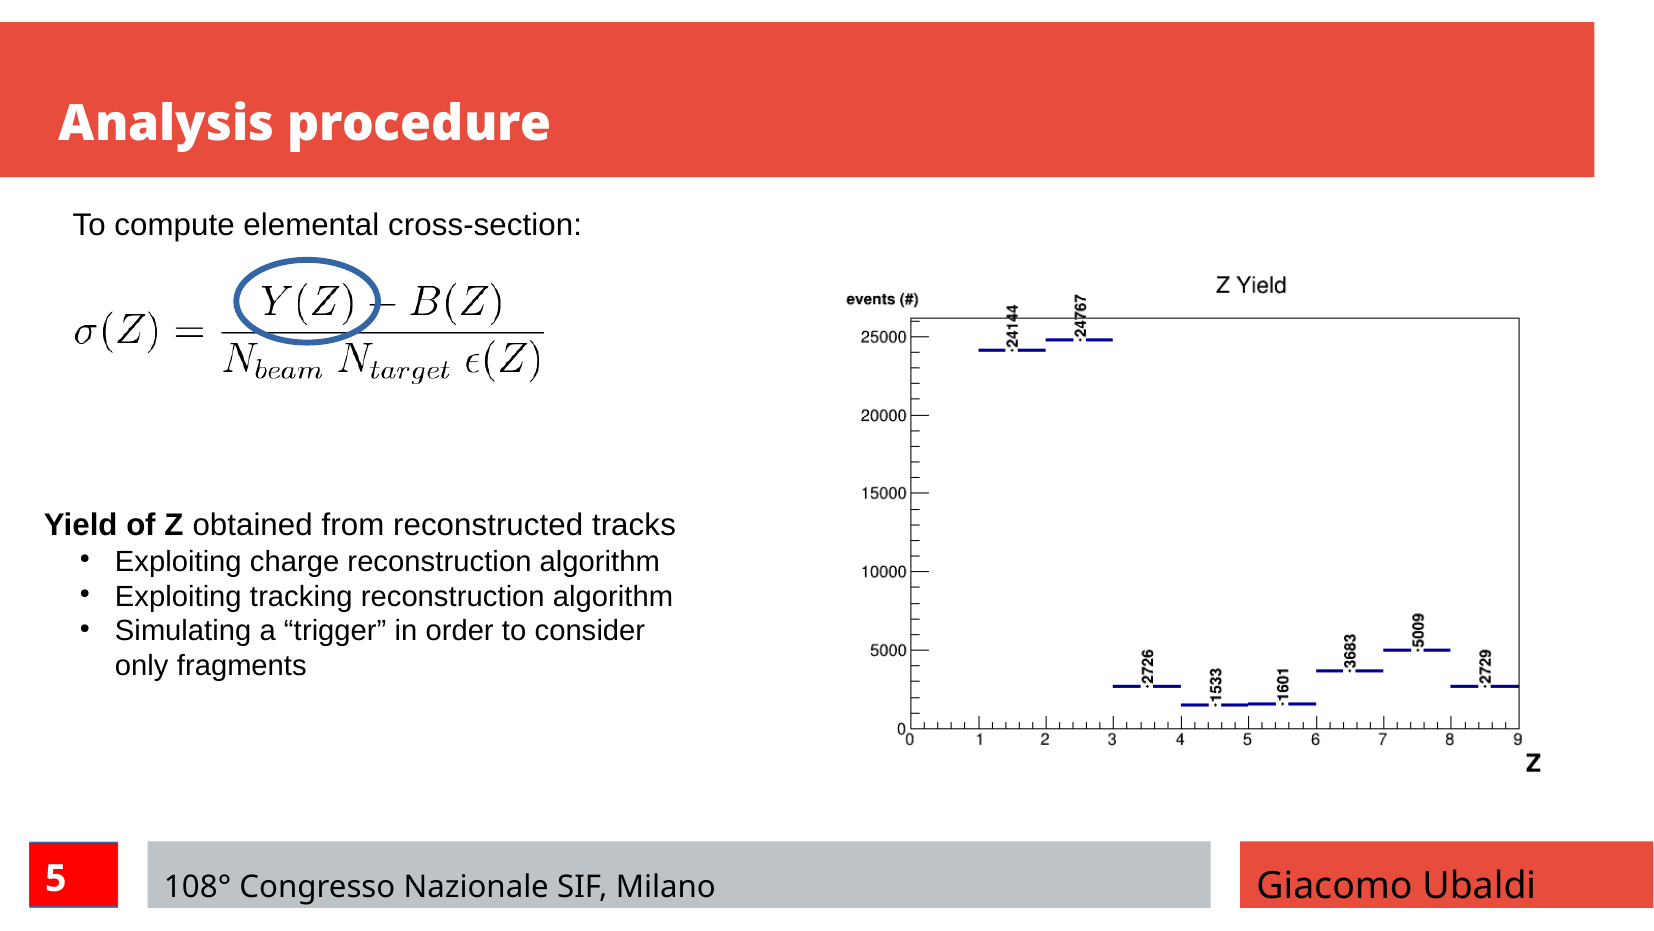

# Analysis procedure
To compute elemental cross-section:
Yield of Z obtained from reconstructed tracks
Exploiting charge reconstruction algorithm
Exploiting tracking reconstruction algorithm
Simulating a “trigger” in order to consider
only fragments
12
5
Giacomo Ubaldi
108° Congresso Nazionale SIF, Milano